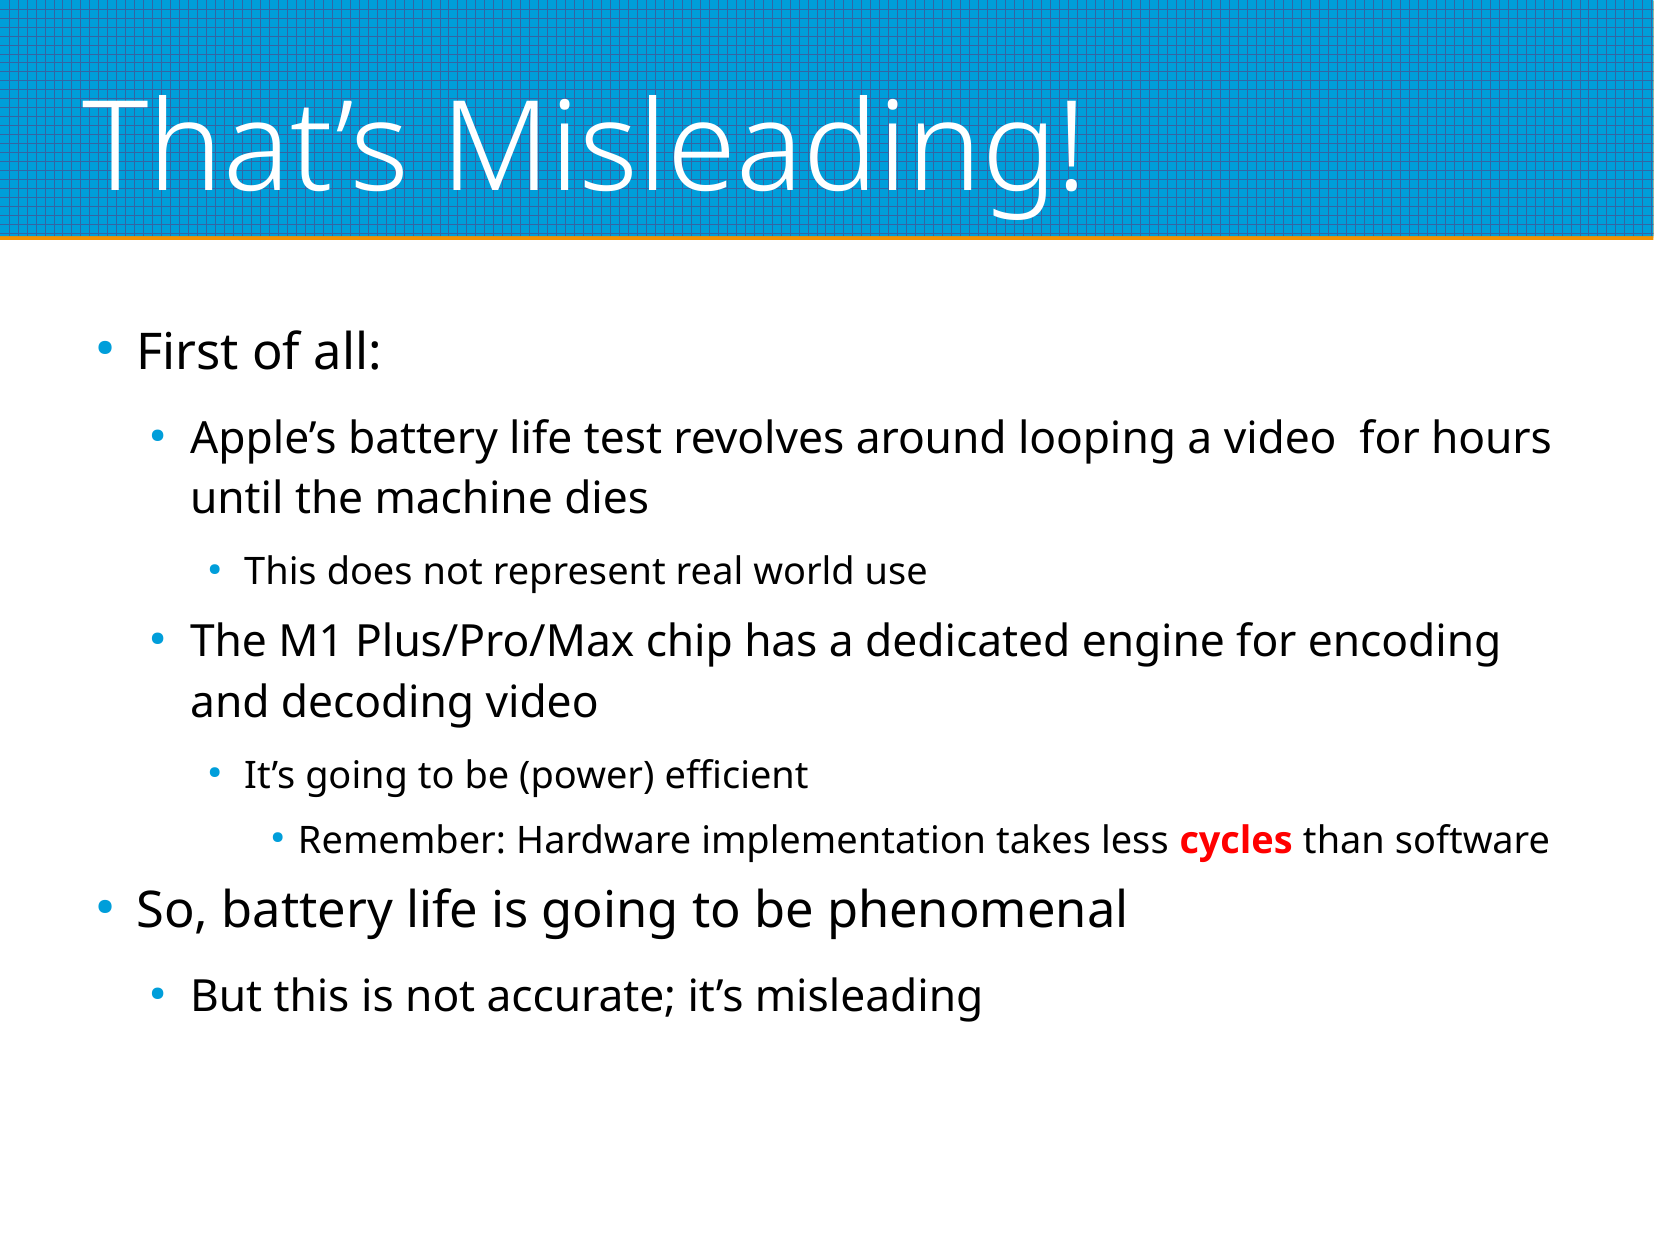

# That’s Misleading!
First of all:
Apple’s battery life test revolves around looping a video for hours until the machine dies
This does not represent real world use
The M1 Plus/Pro/Max chip has a dedicated engine for encoding and decoding video
It’s going to be (power) efficient
Remember: Hardware implementation takes less cycles than software
So, battery life is going to be phenomenal
But this is not accurate; it’s misleading